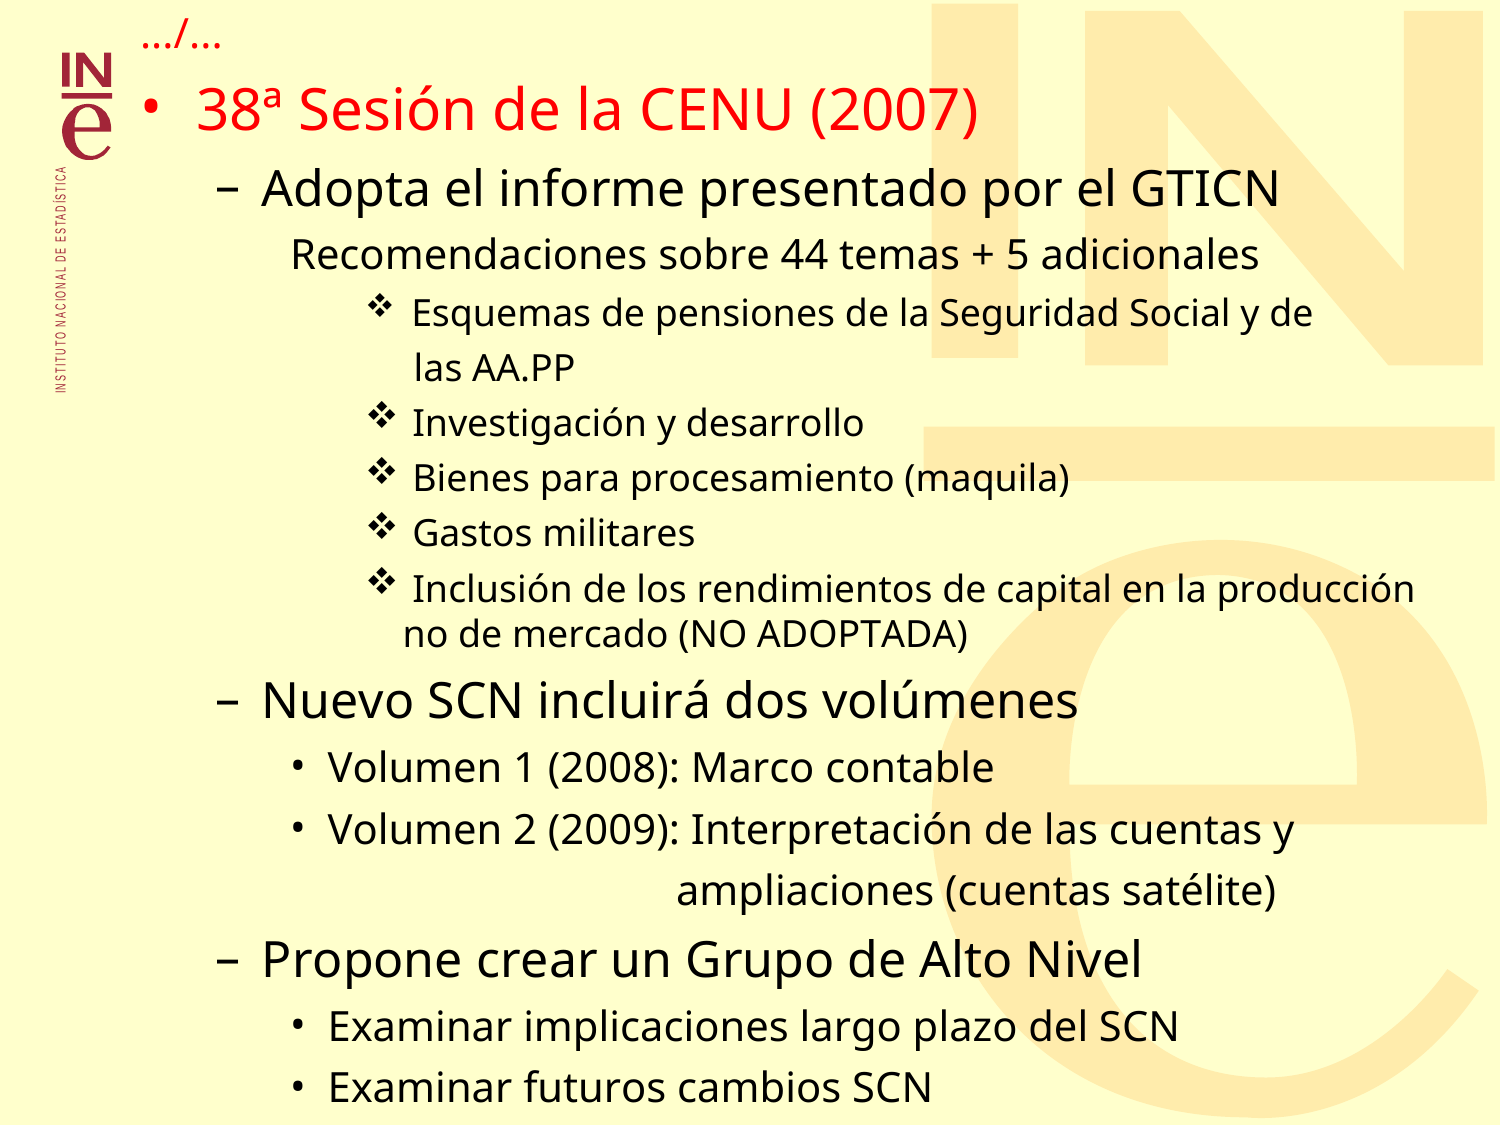

# .../...
38ª Sesión de la CENU (2007)
Adopta el informe presentado por el GTICN
Recomendaciones sobre 44 temas + 5 adicionales
 Esquemas de pensiones de la Seguridad Social y de
 las AA.PP
 Investigación y desarrollo
 Bienes para procesamiento (maquila)
 Gastos militares
 Inclusión de los rendimientos de capital en la producción no de mercado (NO ADOPTADA)
Nuevo SCN incluirá dos volúmenes
Volumen 1 (2008): Marco contable
Volumen 2 (2009): Interpretación de las cuentas y
			 ampliaciones (cuentas satélite)
Propone crear un Grupo de Alto Nivel
Examinar implicaciones largo plazo del SCN
Examinar futuros cambios SCN
Requiere del GTICN un informe con la estrategia de implantación del nuevo SCN .../...